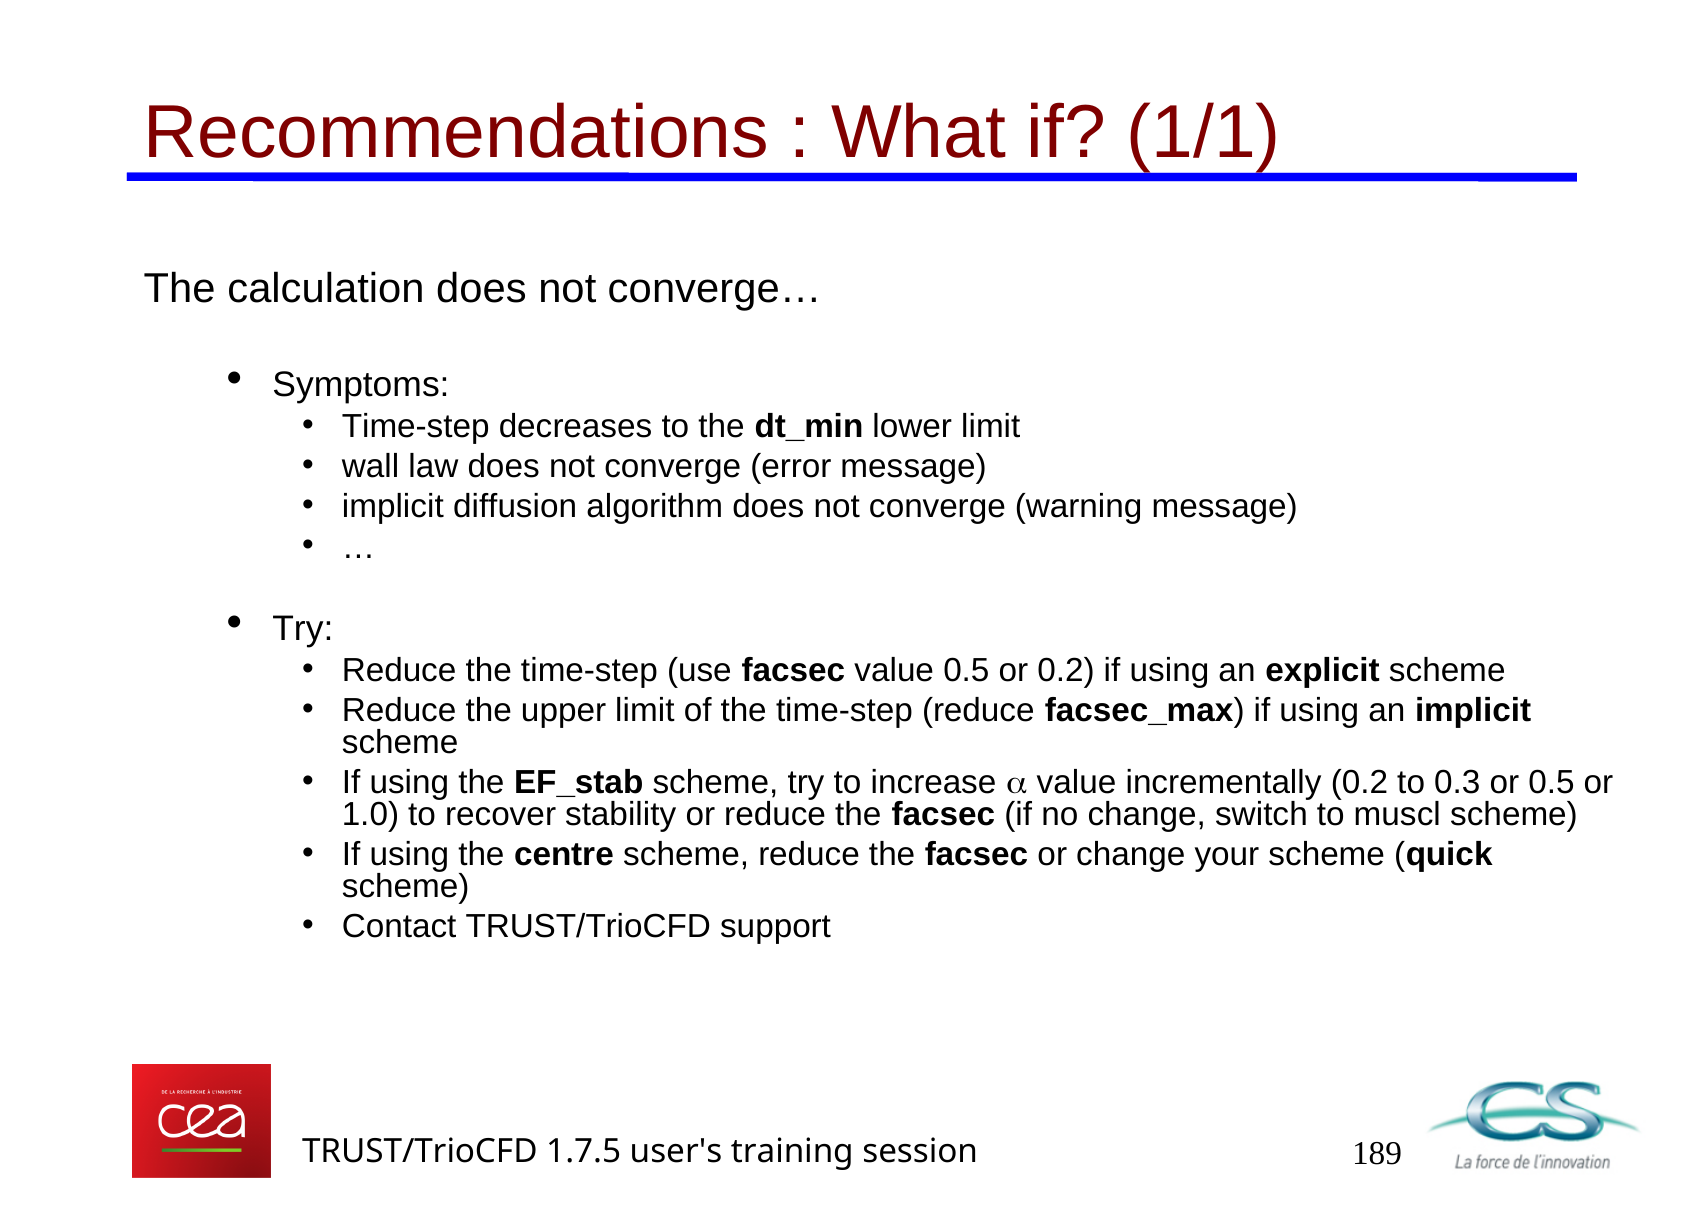

# Recommendations : What if? (1/1)
The calculation does not converge…
Symptoms:
Time-step decreases to the dt_min lower limit
wall law does not converge (error message)
implicit diffusion algorithm does not converge (warning message)
…
Try:
Reduce the time-step (use facsec value 0.5 or 0.2) if using an explicit scheme
Reduce the upper limit of the time-step (reduce facsec_max) if using an implicit scheme
If using the EF_stab scheme, try to increase  value incrementally (0.2 to 0.3 or 0.5 or 1.0) to recover stability or reduce the facsec (if no change, switch to muscl scheme)
If using the centre scheme, reduce the facsec or change your scheme (quick scheme)
Contact TRUST/TrioCFD support
TRUST/TrioCFD 1.7.5 user's training session
189